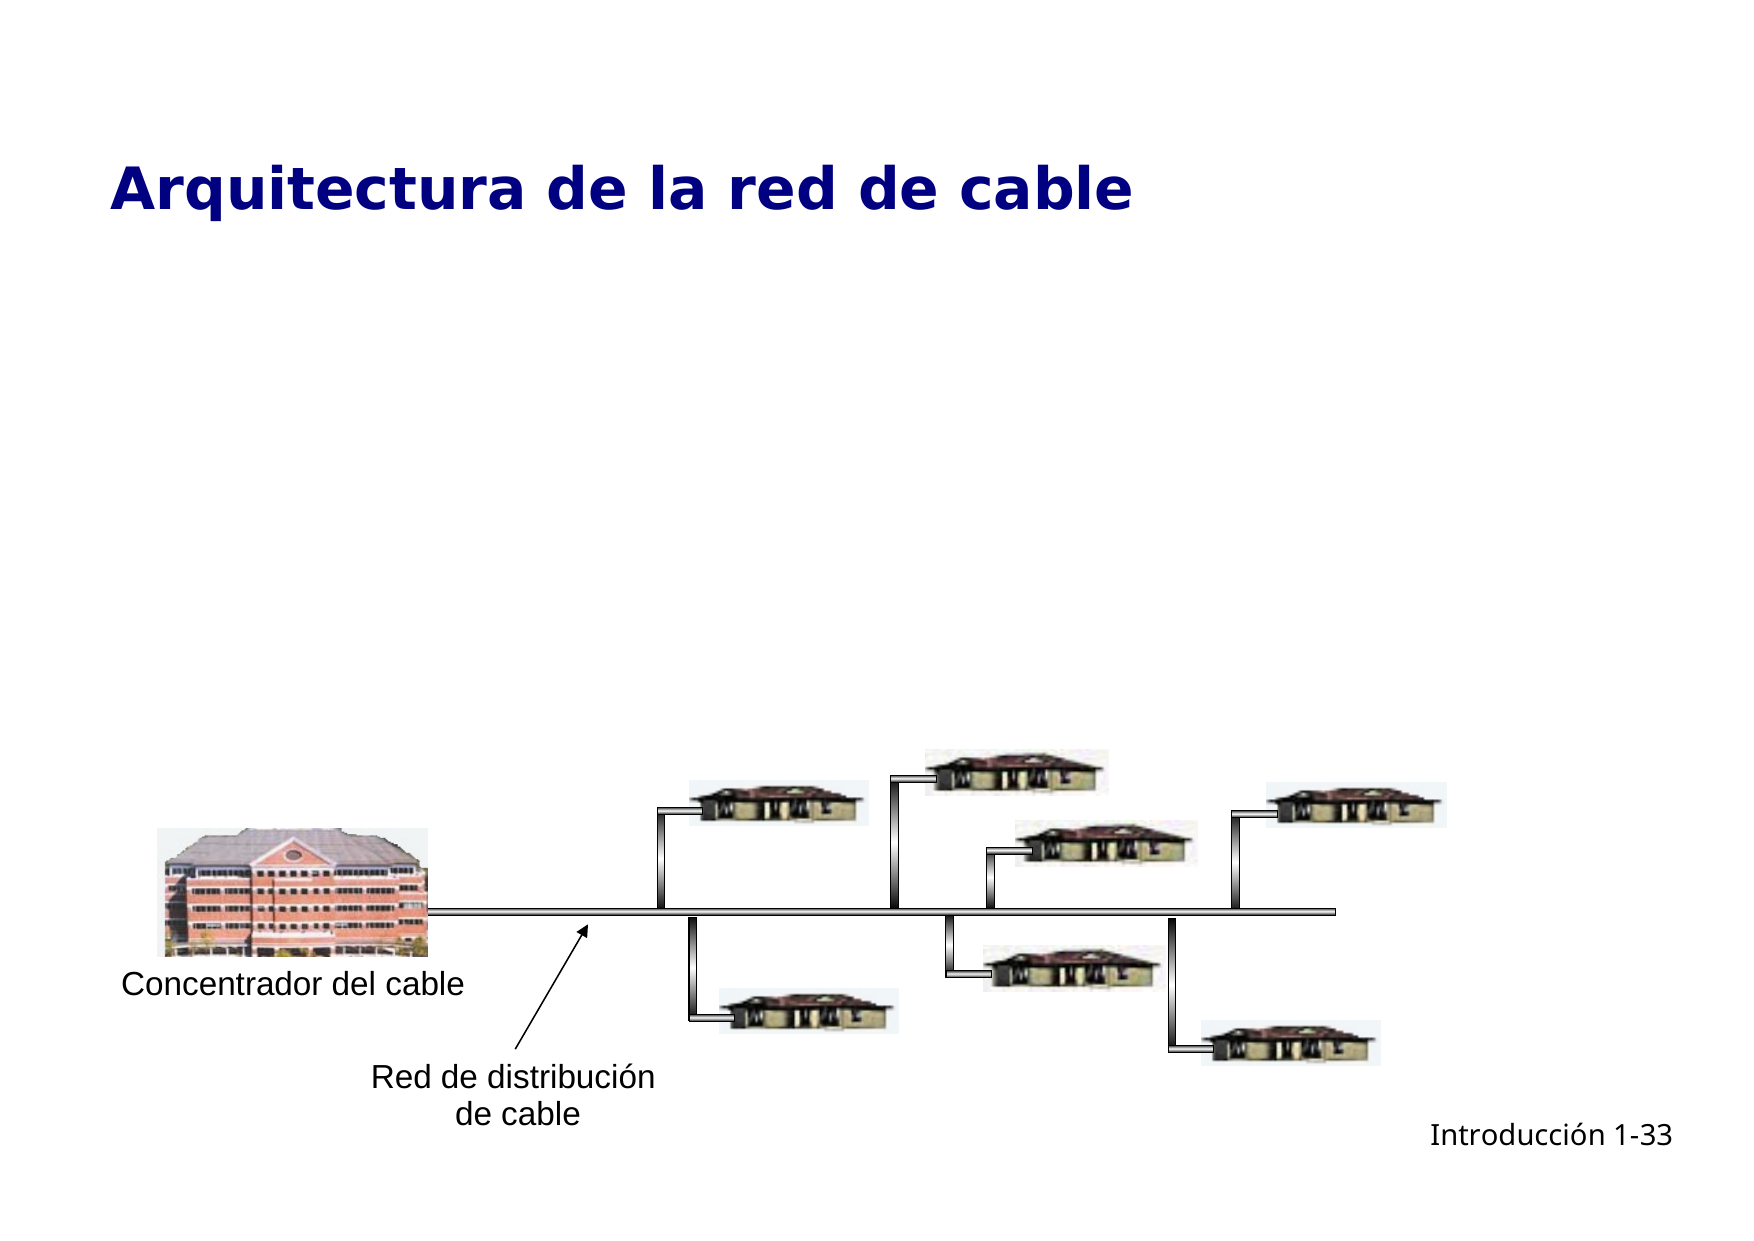

# Arquitectura de la red de cable
Concentrador del cable
Red de distribución
 de cable